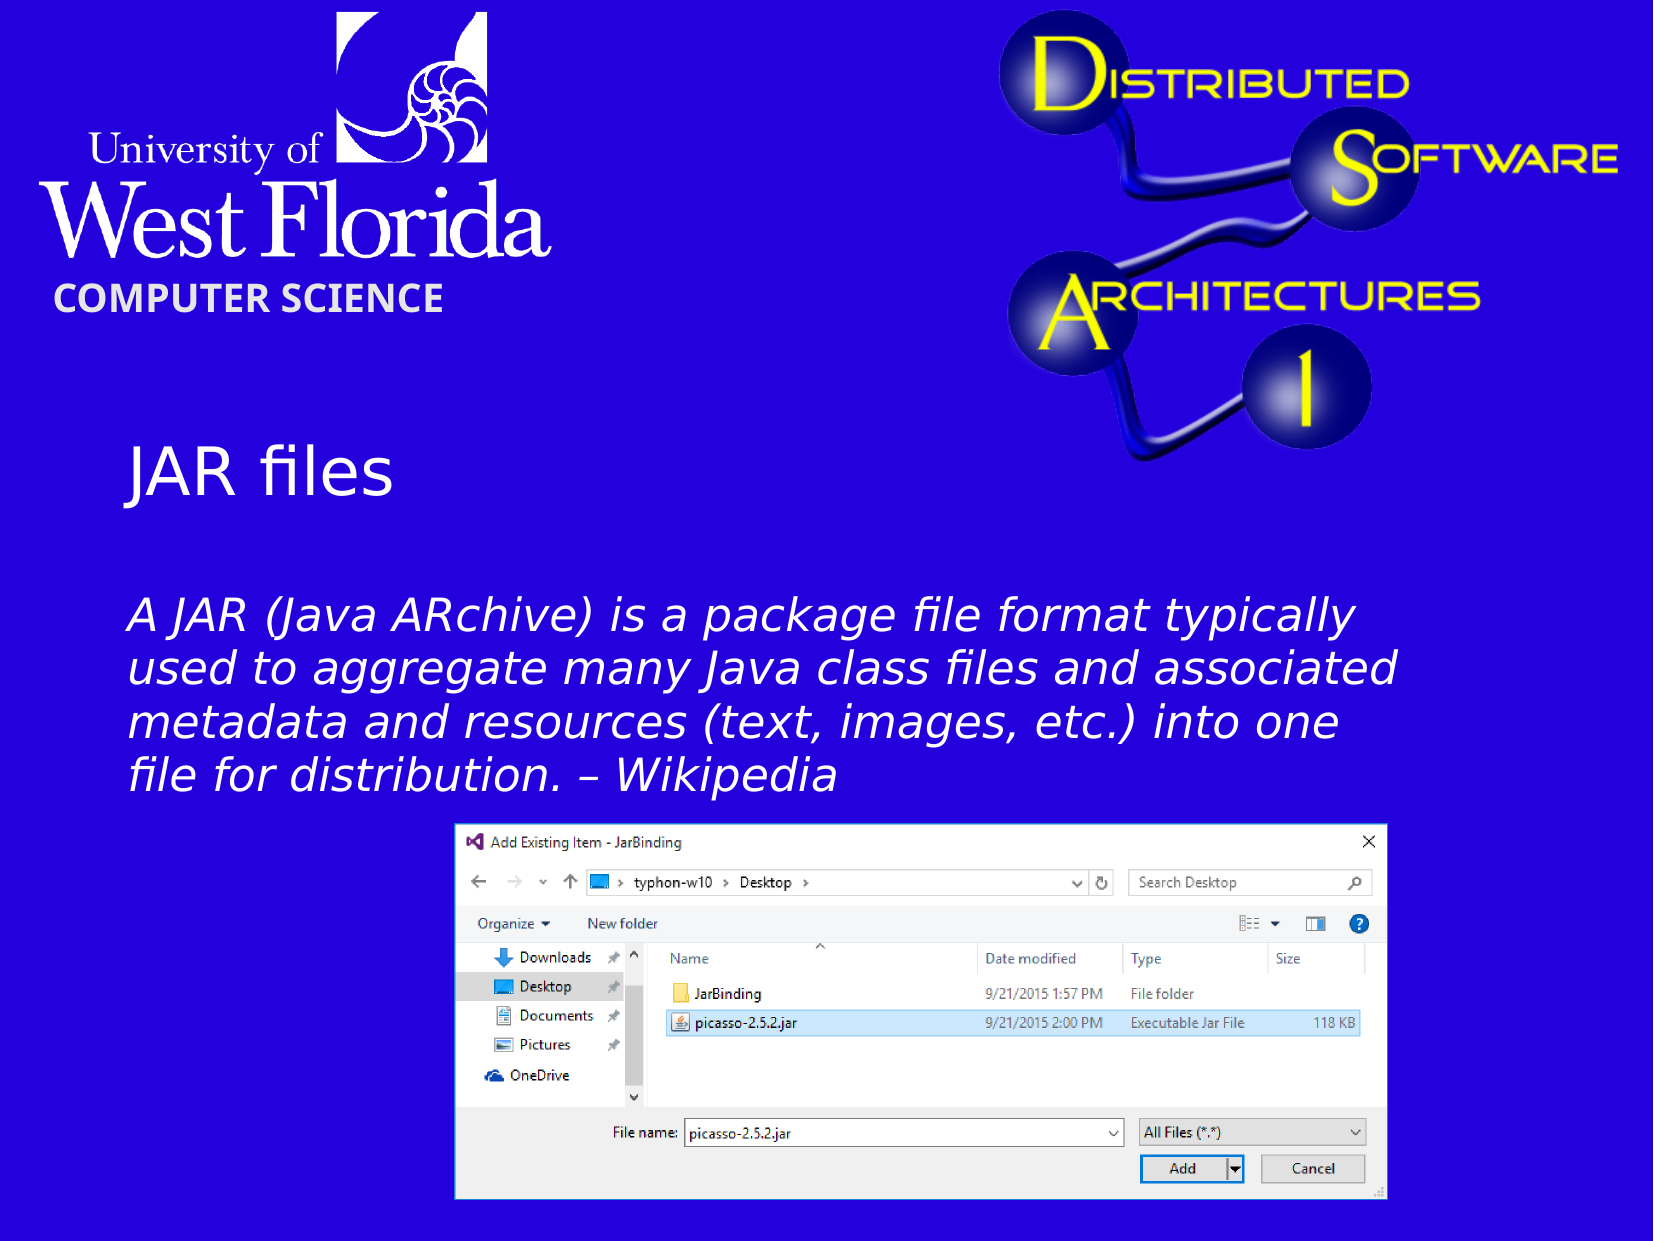

COMPUTER SCIENCE
JAR files
A JAR (Java ARchive) is a package file format typically used to aggregate many Java class files and associated metadata and resources (text, images, etc.) into one file for distribution.	– Wikipedia